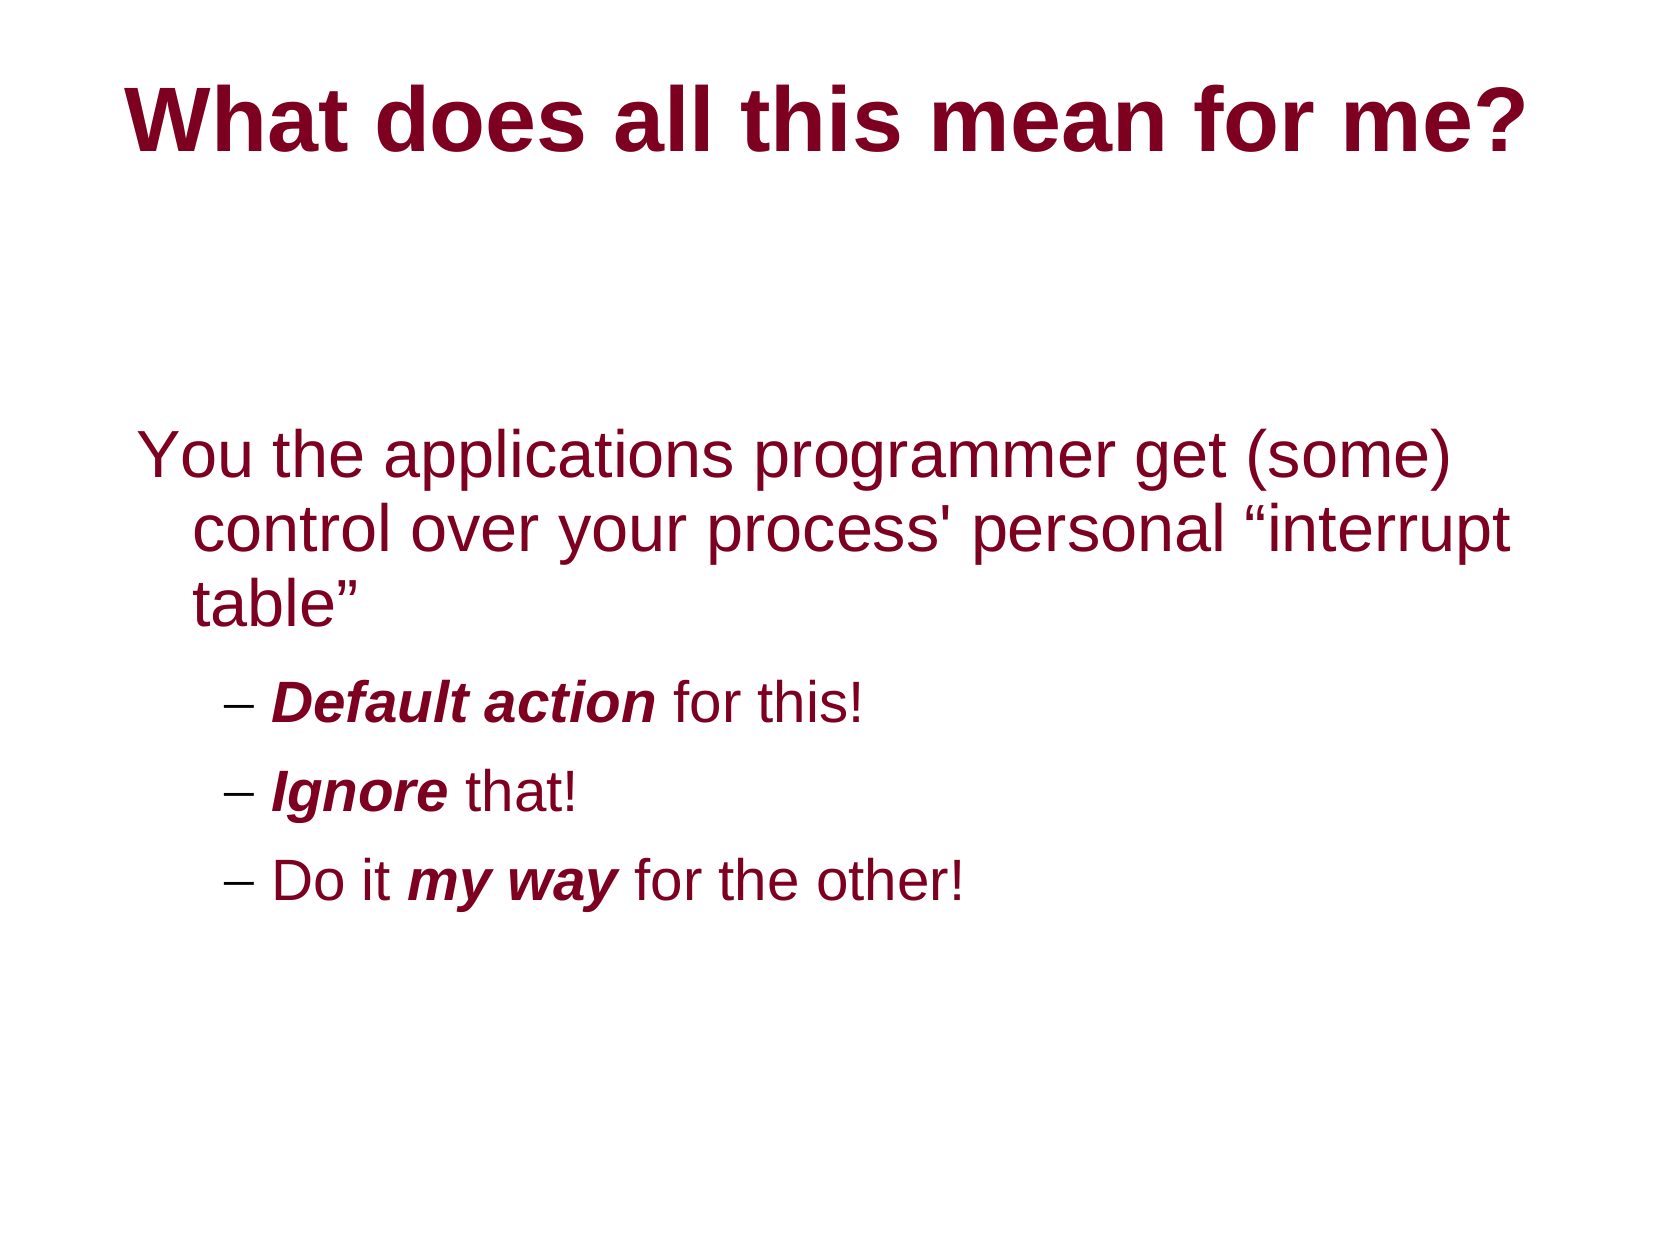

# What does all this mean for me?
You the applications programmer get (some) control over your process' personal “interrupt table”
Default action for this!
Ignore that!
Do it my way for the other!